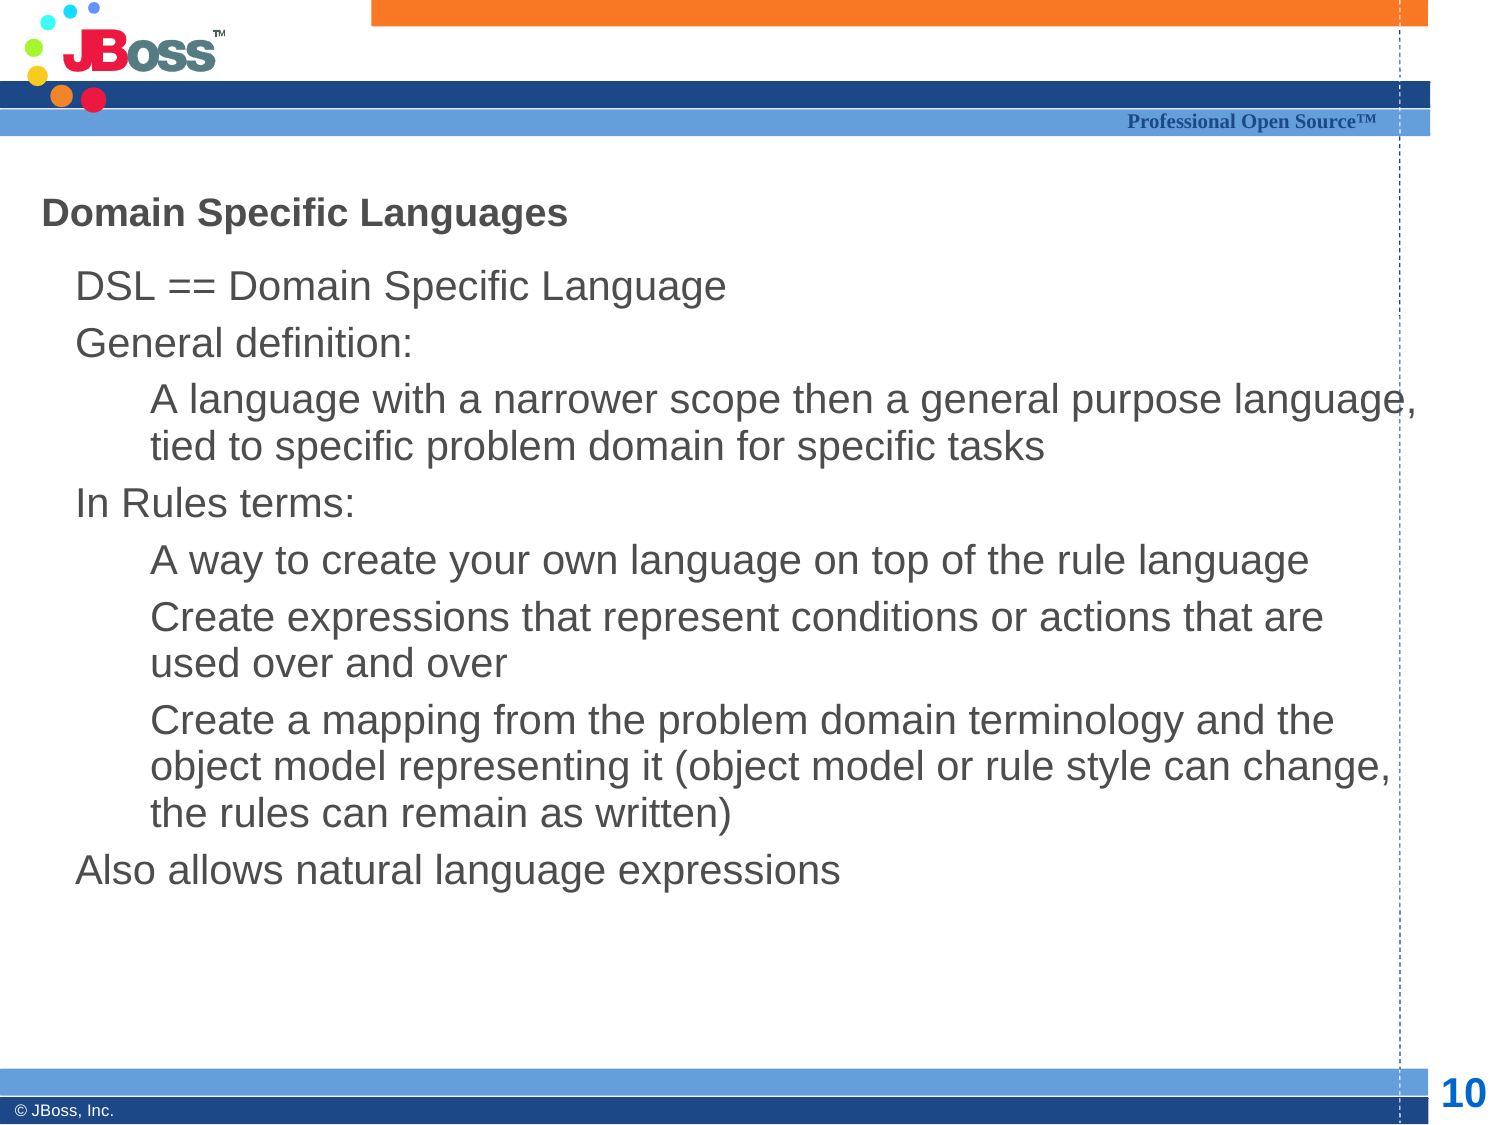

# Domain Specific Languages
DSL == Domain Specific Language
General definition:
A language with a narrower scope then a general purpose language, tied to specific problem domain for specific tasks
In Rules terms:
A way to create your own language on top of the rule language
Create expressions that represent conditions or actions that are used over and over
Create a mapping from the problem domain terminology and the object model representing it (object model or rule style can change, the rules can remain as written)
Also allows natural language expressions